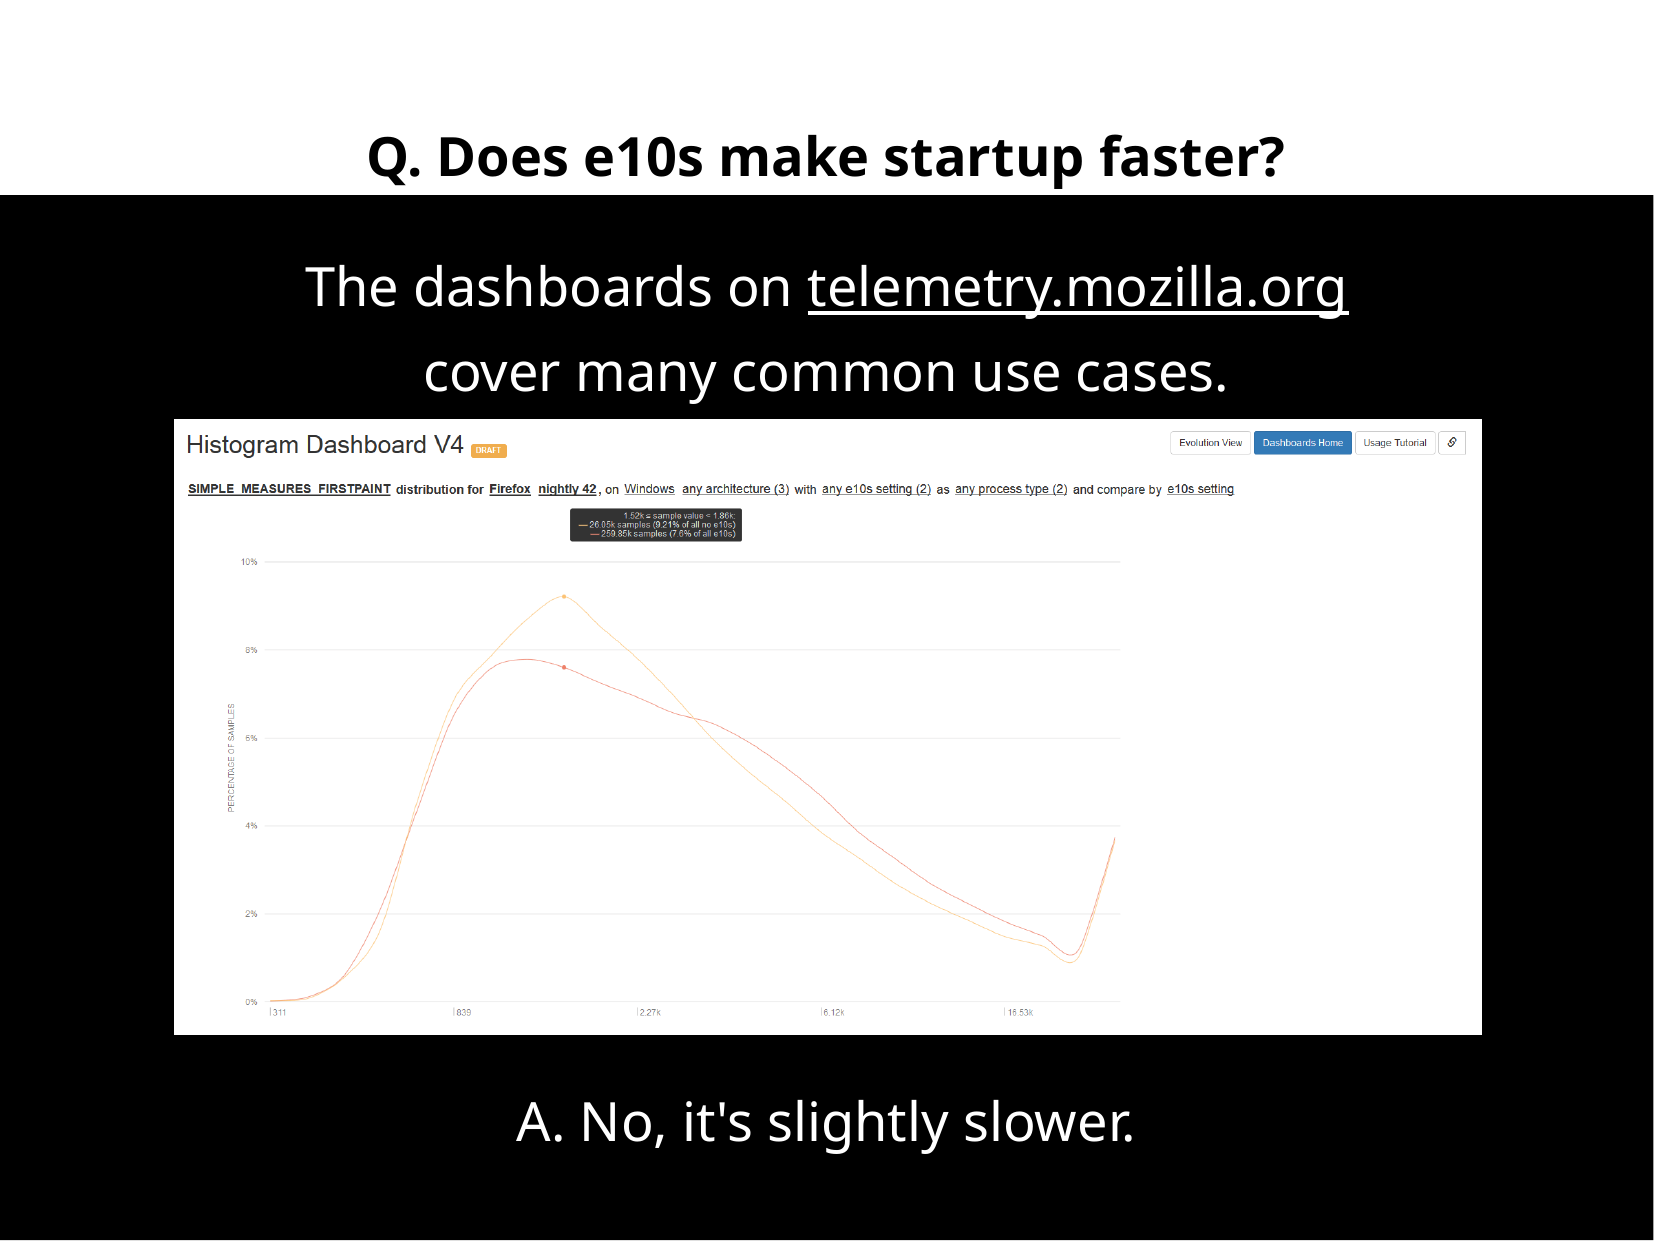

Q. Does e10s make startup faster?
The dashboards on telemetry.mozilla.org
cover many common use cases.
A. No, it's slightly slower.